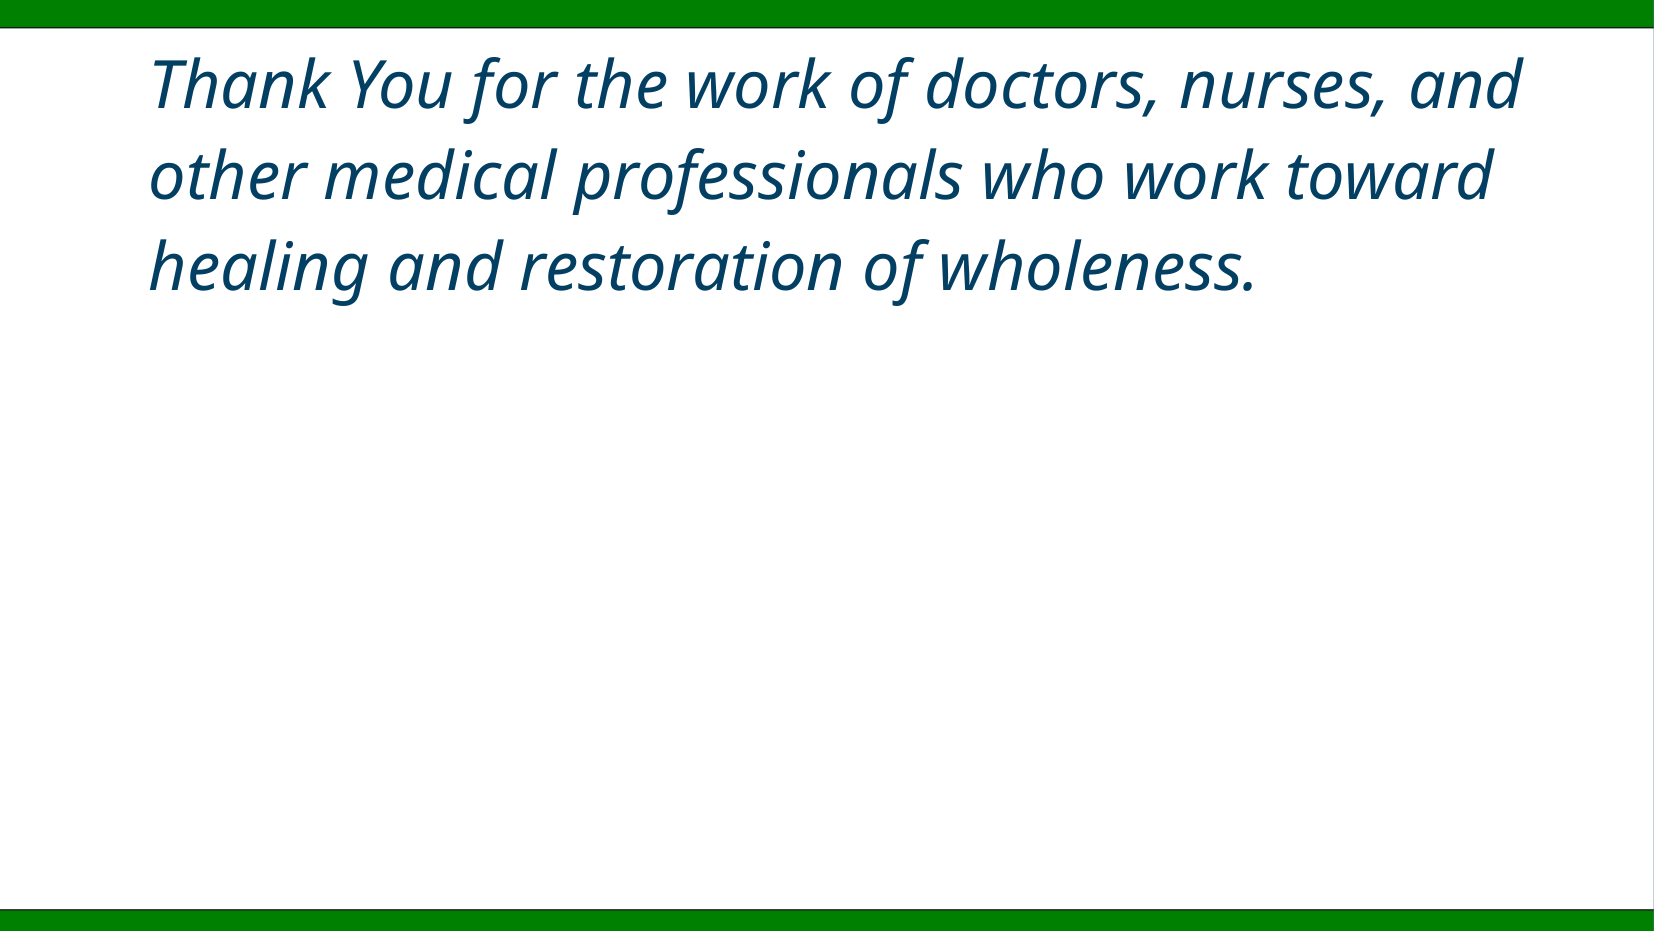

Thank You for the work of doctors, nurses, and
 other medical professionals who work toward
 healing and restoration of wholeness.